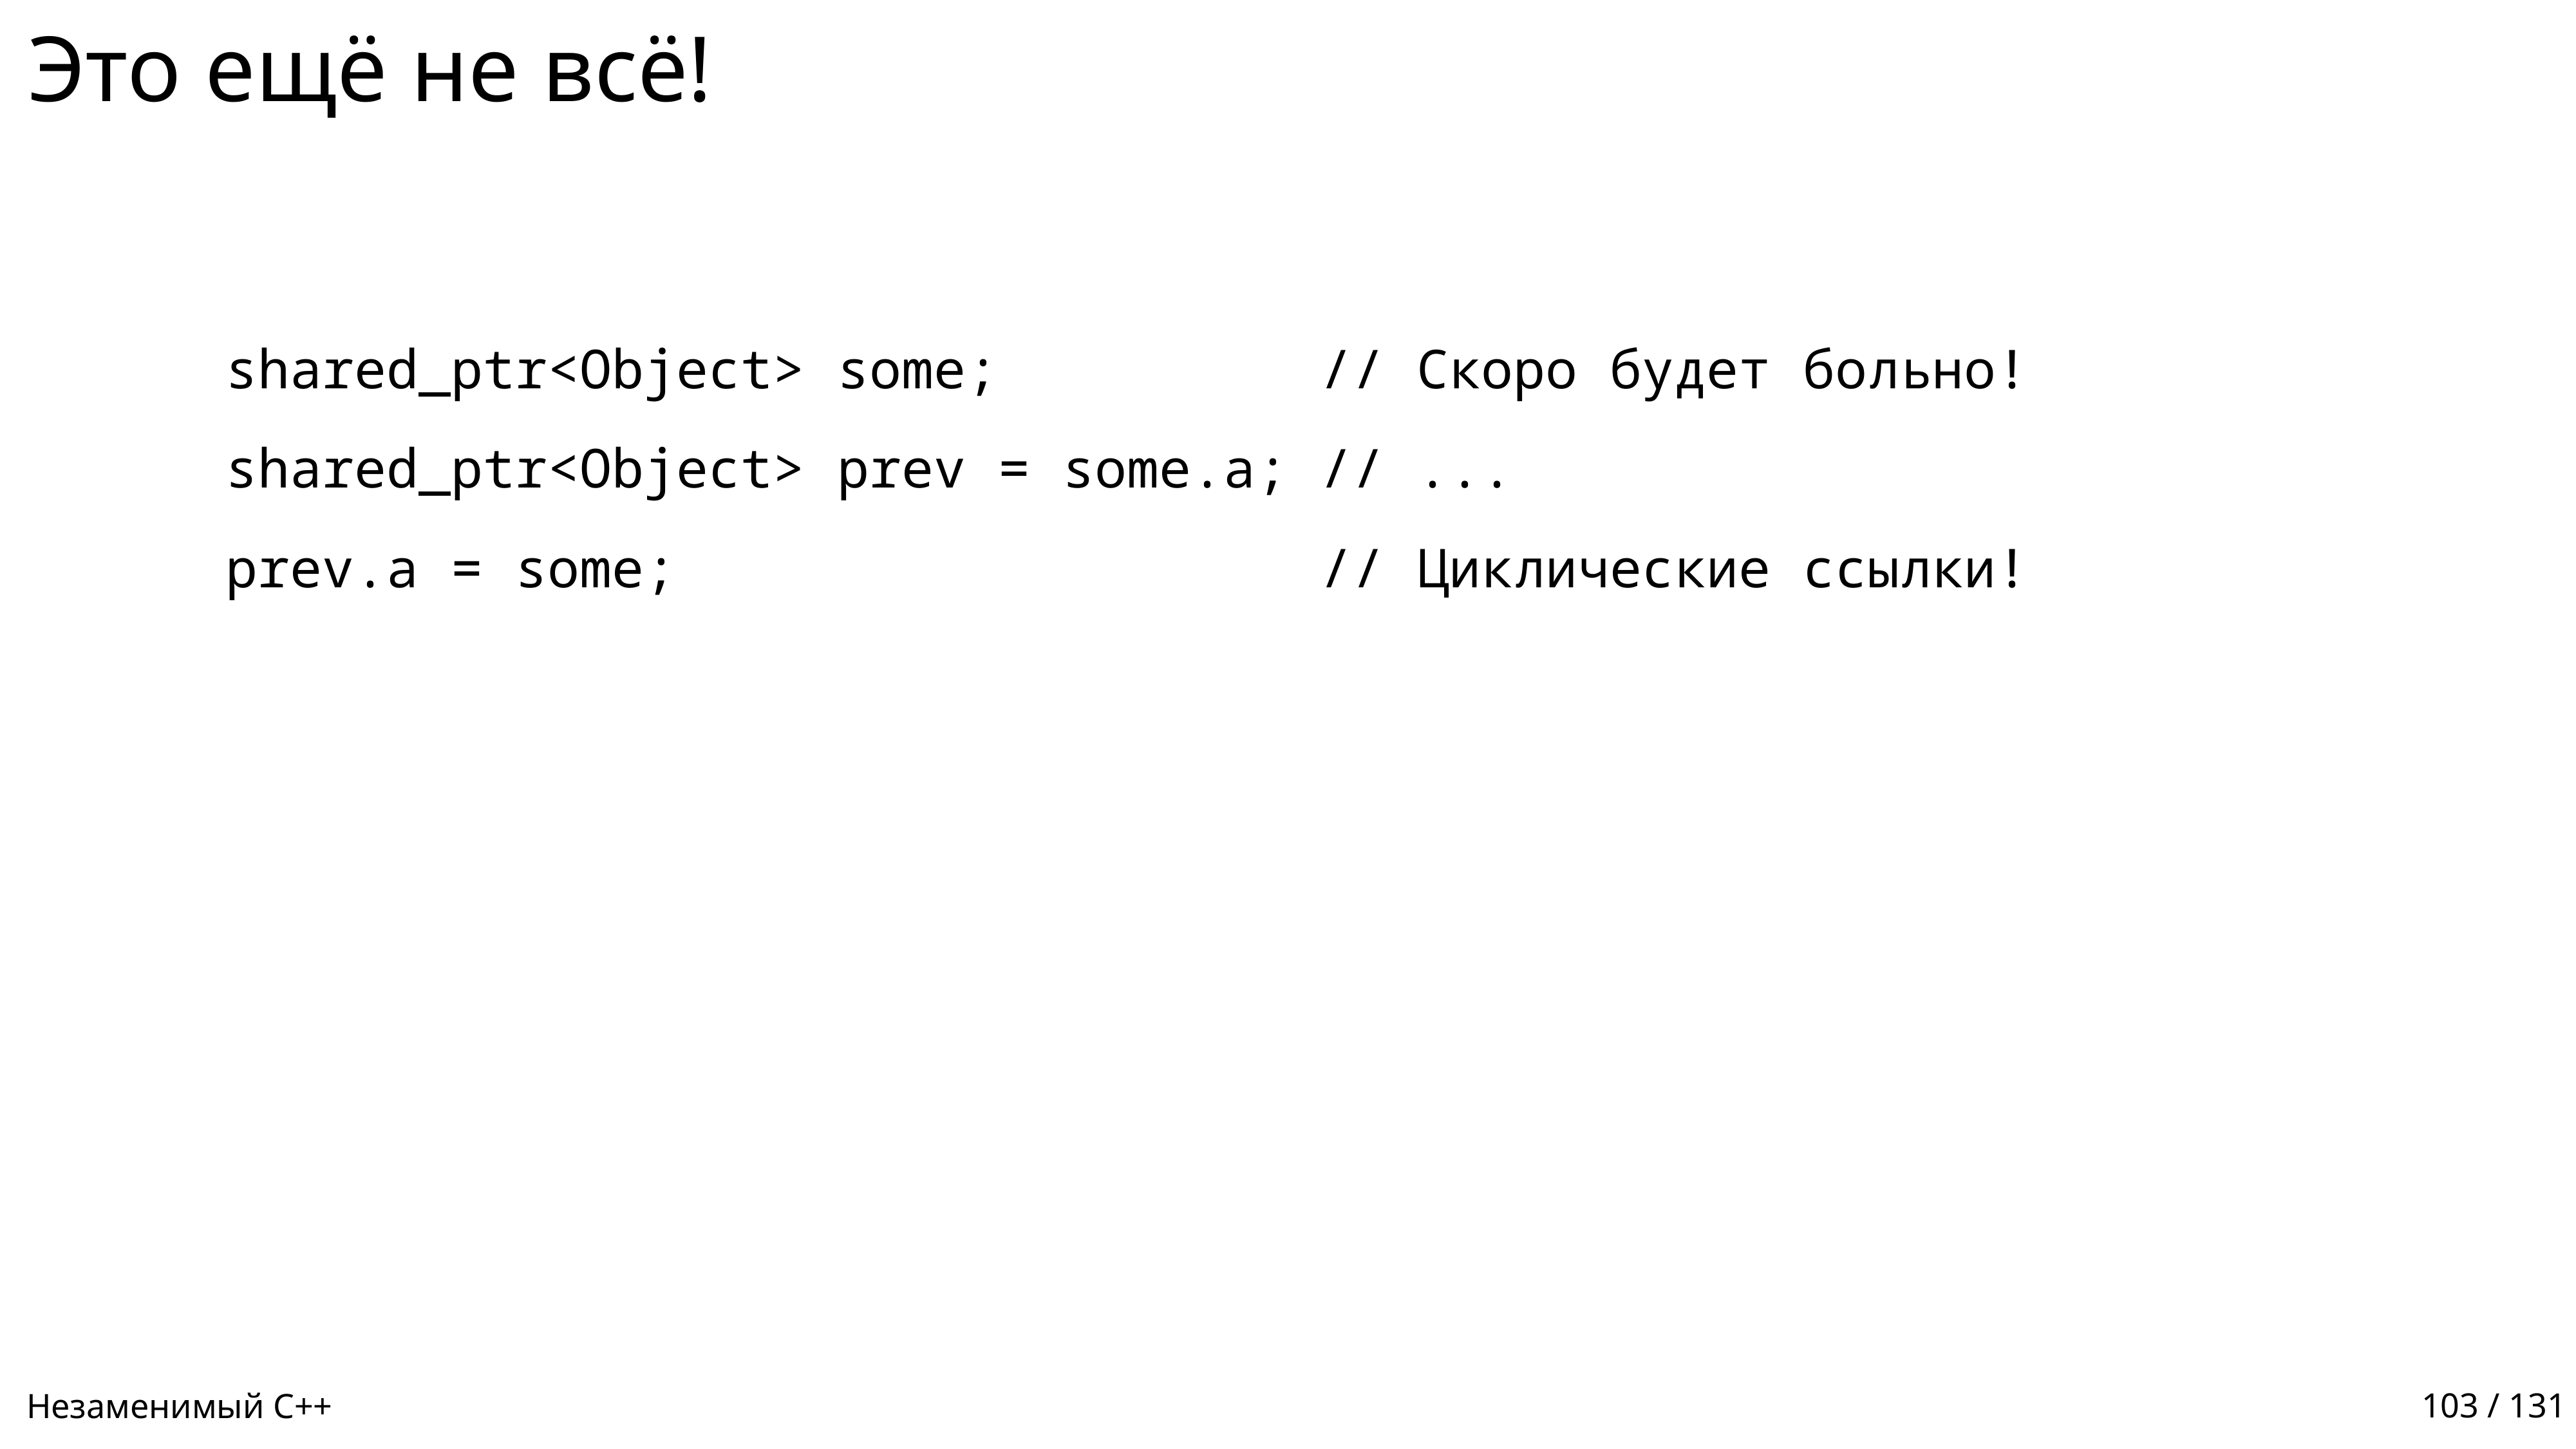

# Это ещё не всё!
 shared_ptr<Object> some; // Скоро будет больно!
 shared_ptr<Object> prev = some.a; // ...
 prev.a = some; // Циклические ссылки!
Незаменимый C++